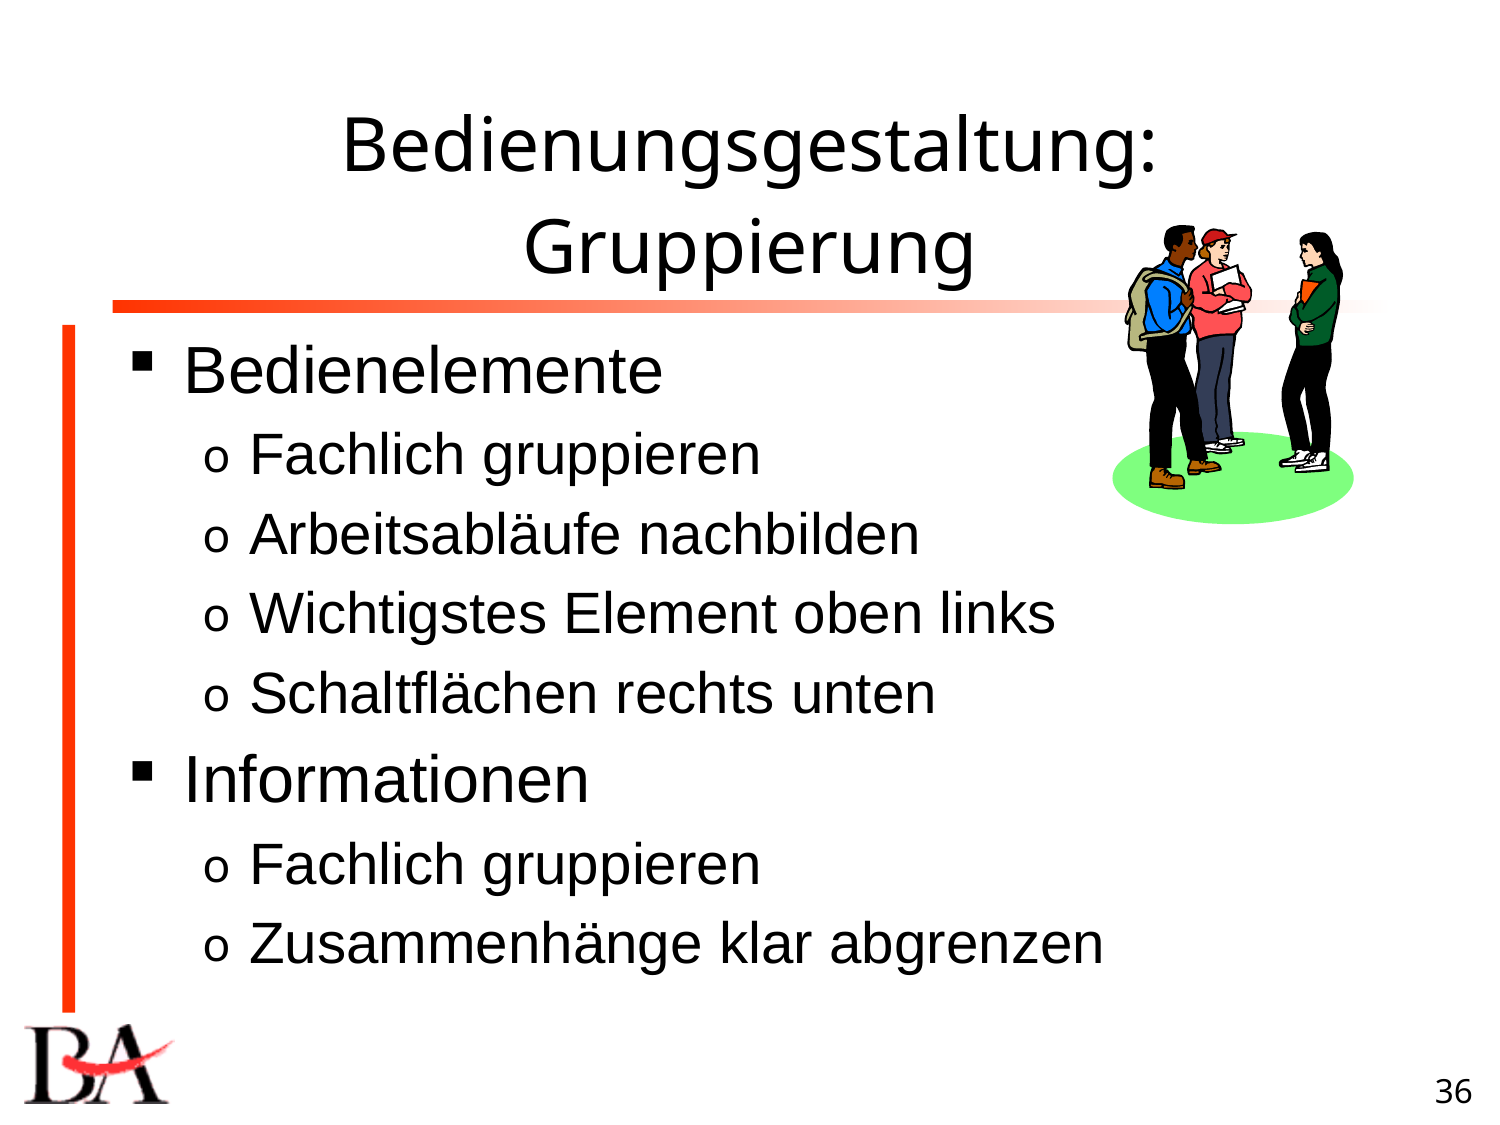

# Bedienungsgestaltung: Gruppierung
Bedienelemente
Fachlich gruppieren
Arbeitsabläufe nachbilden
Wichtigstes Element oben links
Schaltflächen rechts unten
Informationen
Fachlich gruppieren
Zusammenhänge klar abgrenzen